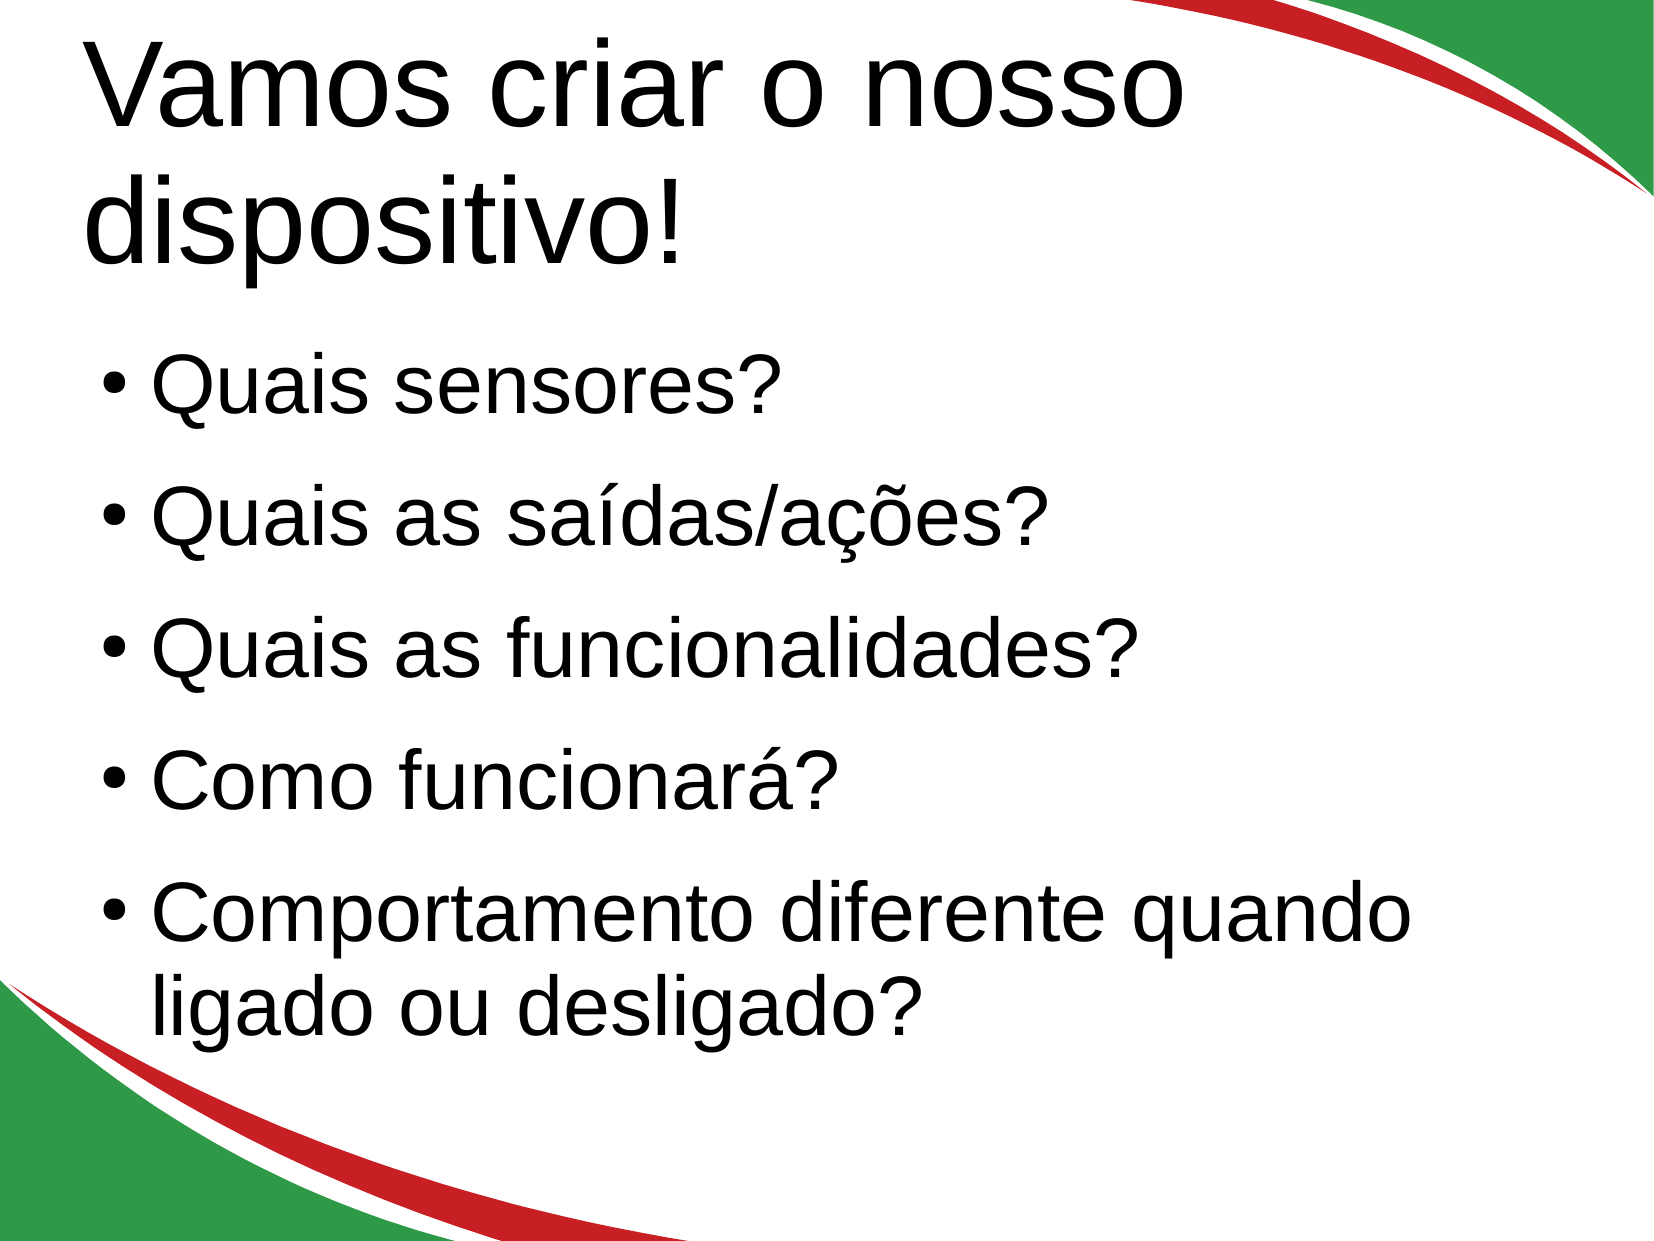

# Vamos criar o nosso dispositivo!
Quais sensores?
Quais as saídas/ações?
Quais as funcionalidades?
Como funcionará?
Comportamento diferente quando ligado ou desligado?